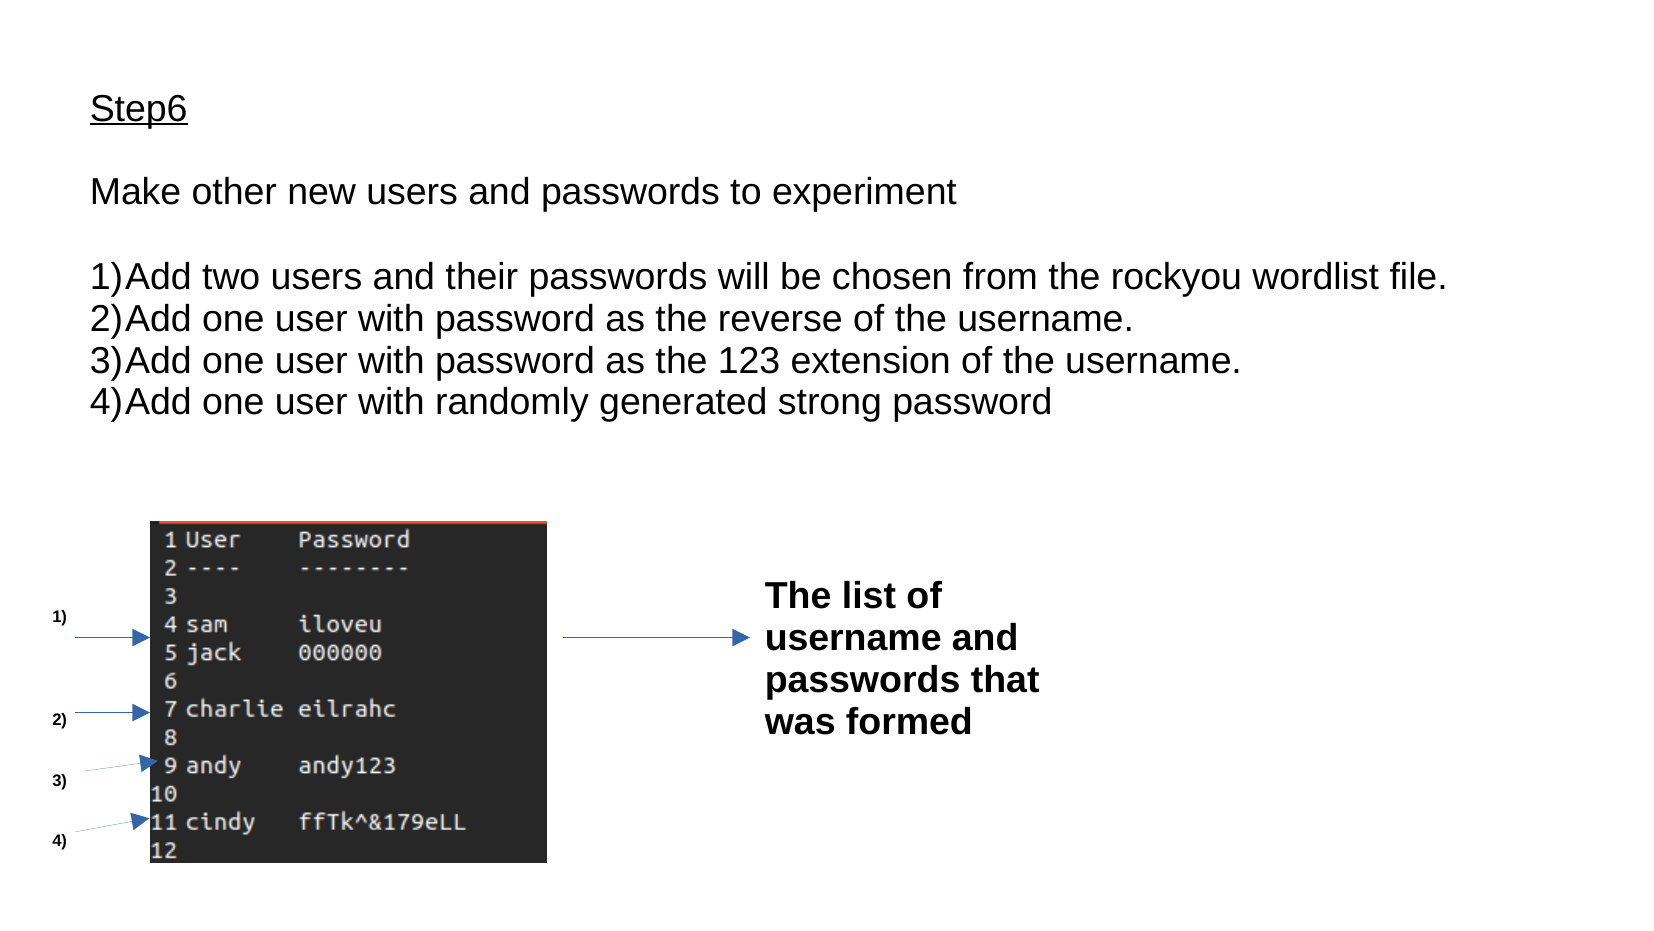

Step6
Make other new users and passwords to experiment
Add two users and their passwords will be chosen from the rockyou wordlist file.
Add one user with password as the reverse of the username.
Add one user with password as the 123 extension of the username.
Add one user with randomly generated strong password
The list of username and passwords that was formed
1)
2)
3)
4)